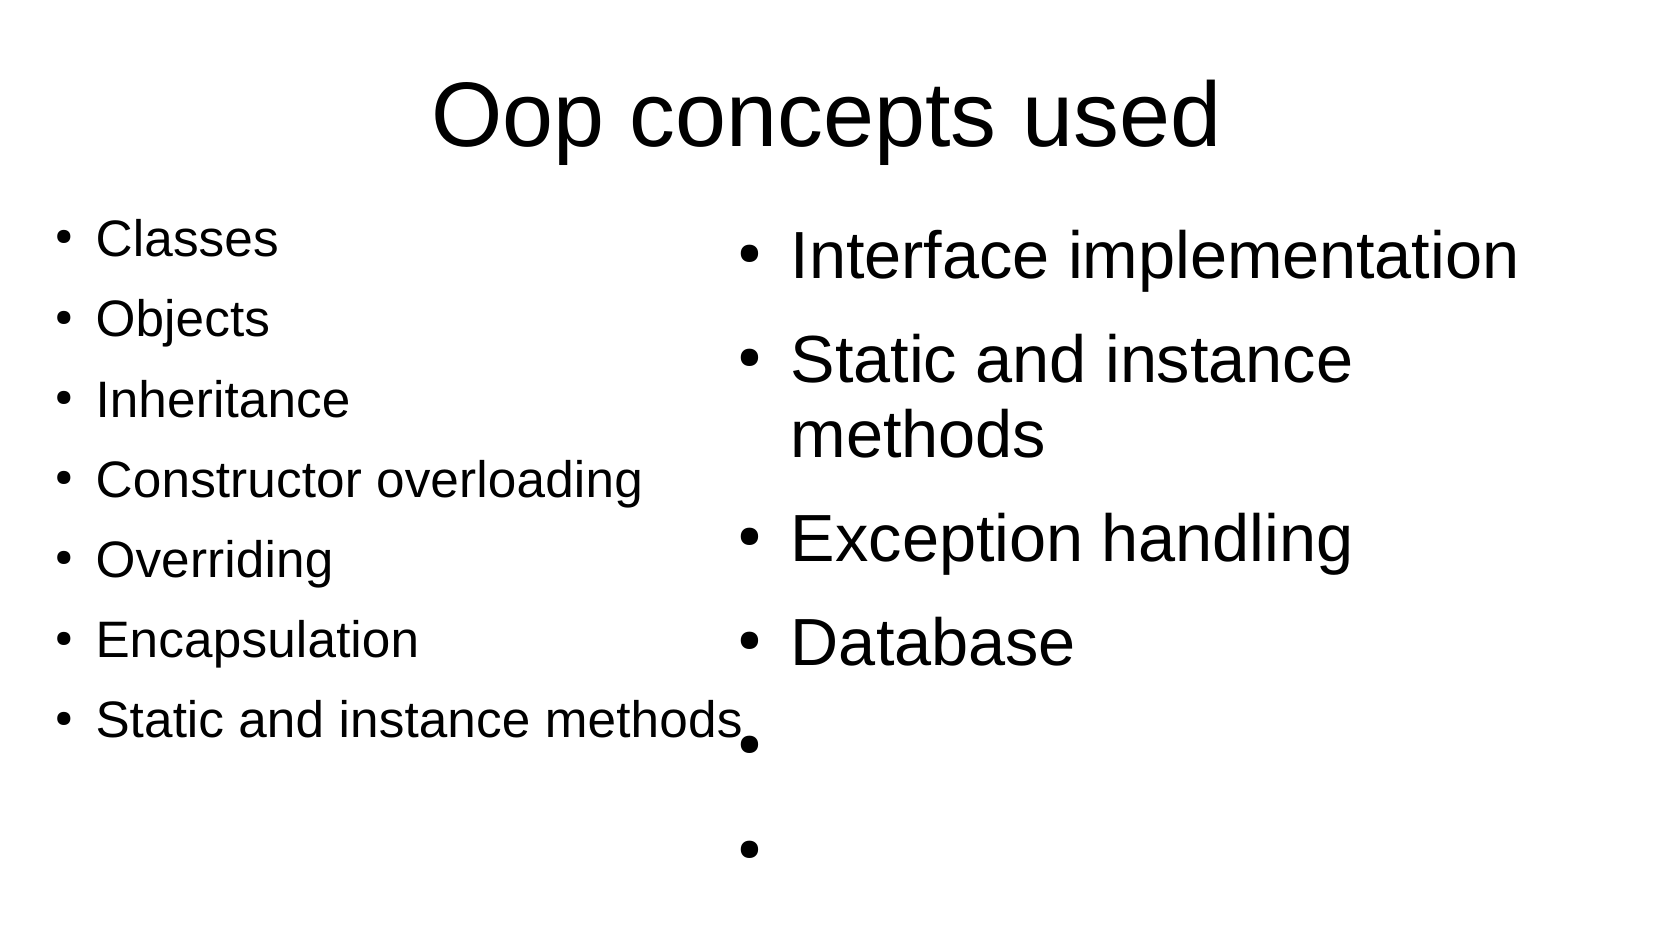

# Oop concepts used
Classes
Objects
Inheritance
Constructor overloading
Overriding
Encapsulation
Static and instance methods
Interface implementation
Static and instance methods
Exception handling
Database